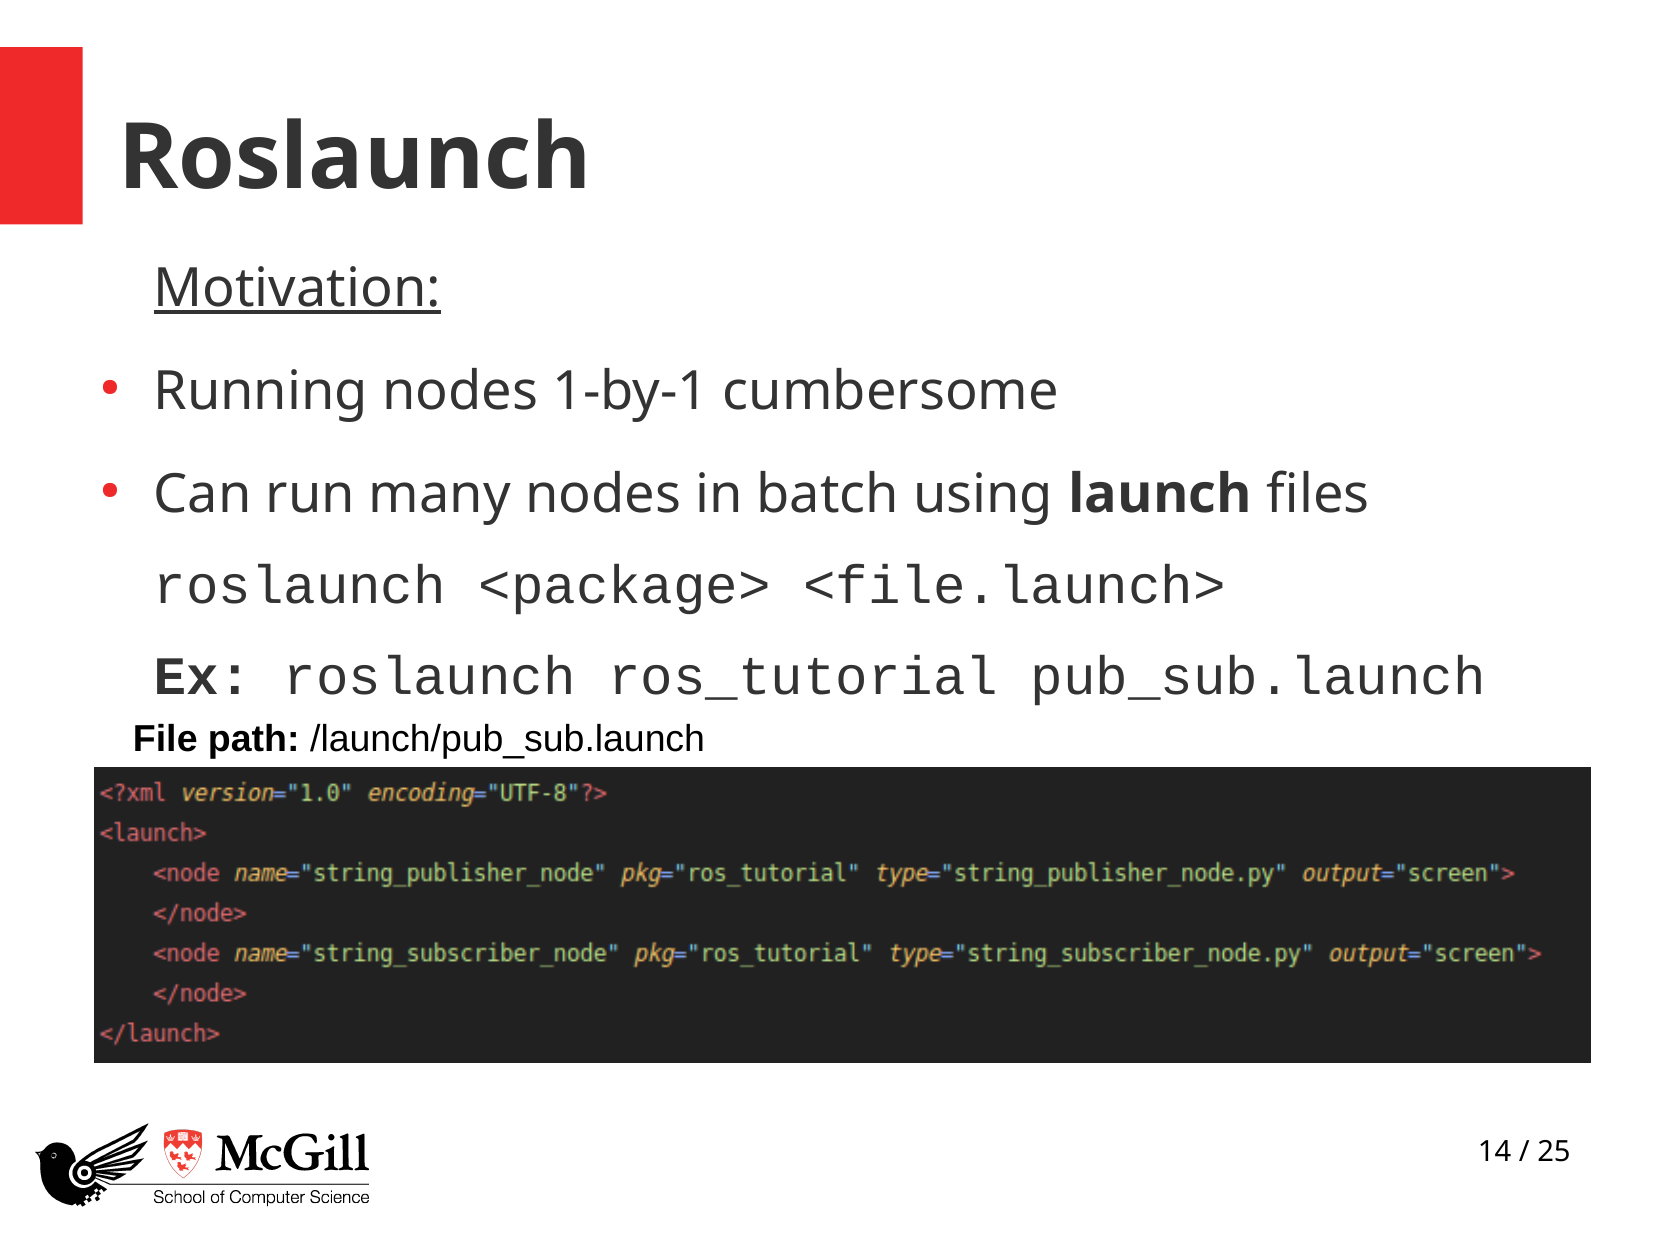

# Roslaunch
Motivation:
Running nodes 1-by-1 cumbersome
Can run many nodes in batch using launch files
roslaunch <package> <file.launch>
Ex: roslaunch ros_tutorial pub_sub.launch
File path: /launch/pub_sub.launch
14